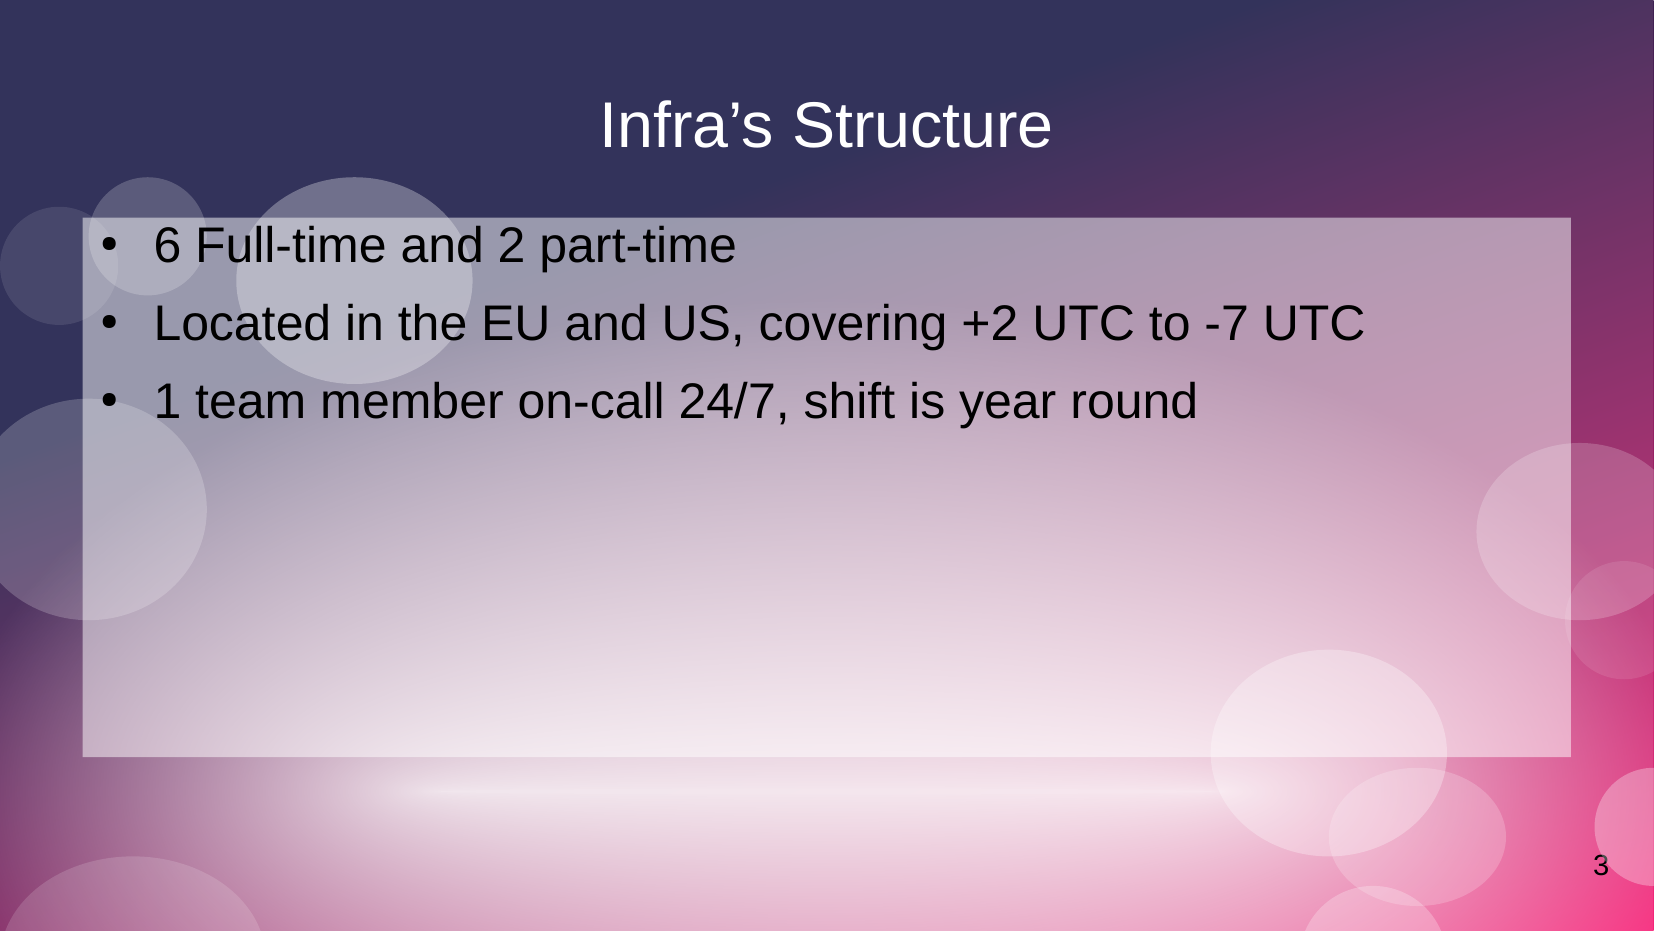

# Infra’s Structure
6 Full-time and 2 part-time
Located in the EU and US, covering +2 UTC to -7 UTC
1 team member on-call 24/7, shift is year round